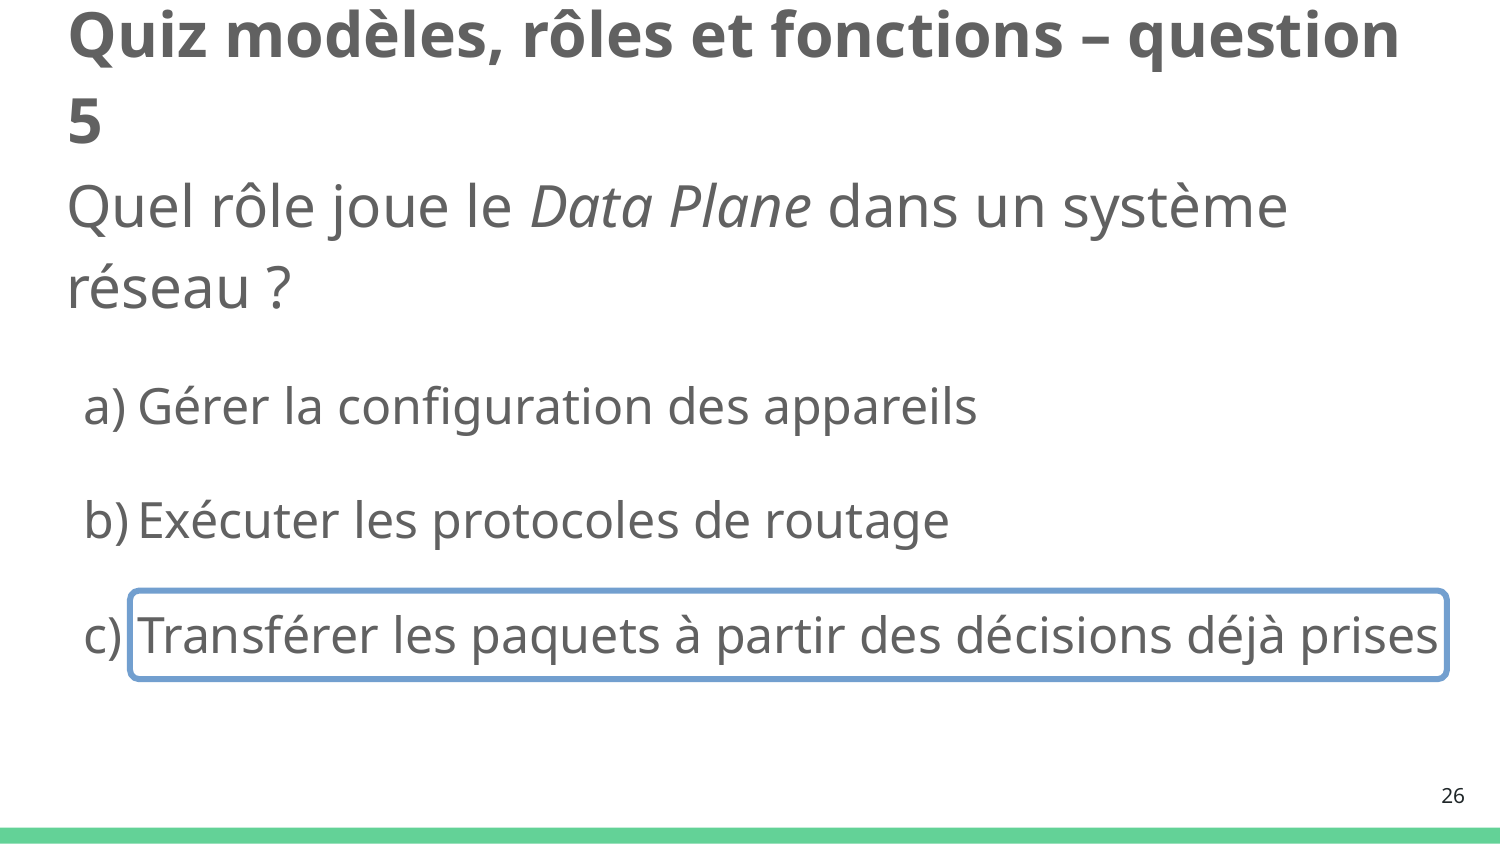

# Quiz modèles, rôles et fonctions – question 5
Quel rôle joue le Data Plane dans un système réseau ?
Gérer la configuration des appareils
Exécuter les protocoles de routage
Transférer les paquets à partir des décisions déjà prises